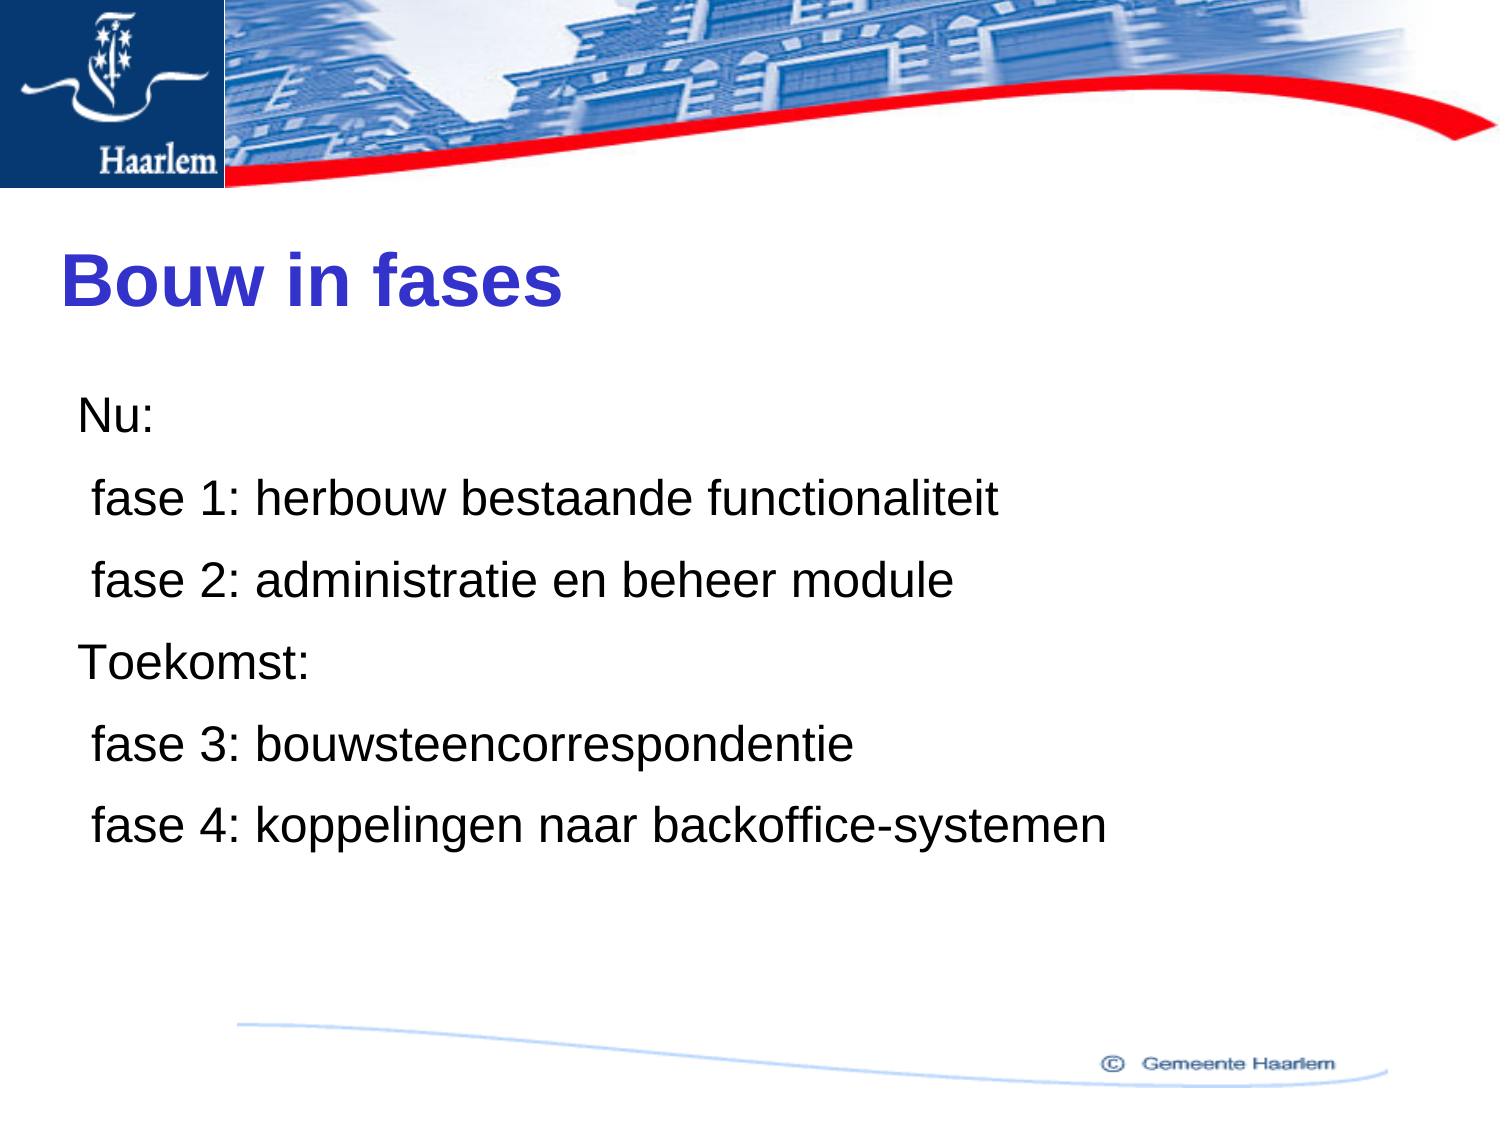

Bouw in fases
Nu:
 fase 1: herbouw bestaande functionaliteit
 fase 2: administratie en beheer module
Toekomst:
 fase 3: bouwsteencorrespondentie
 fase 4: koppelingen naar backoffice-systemen